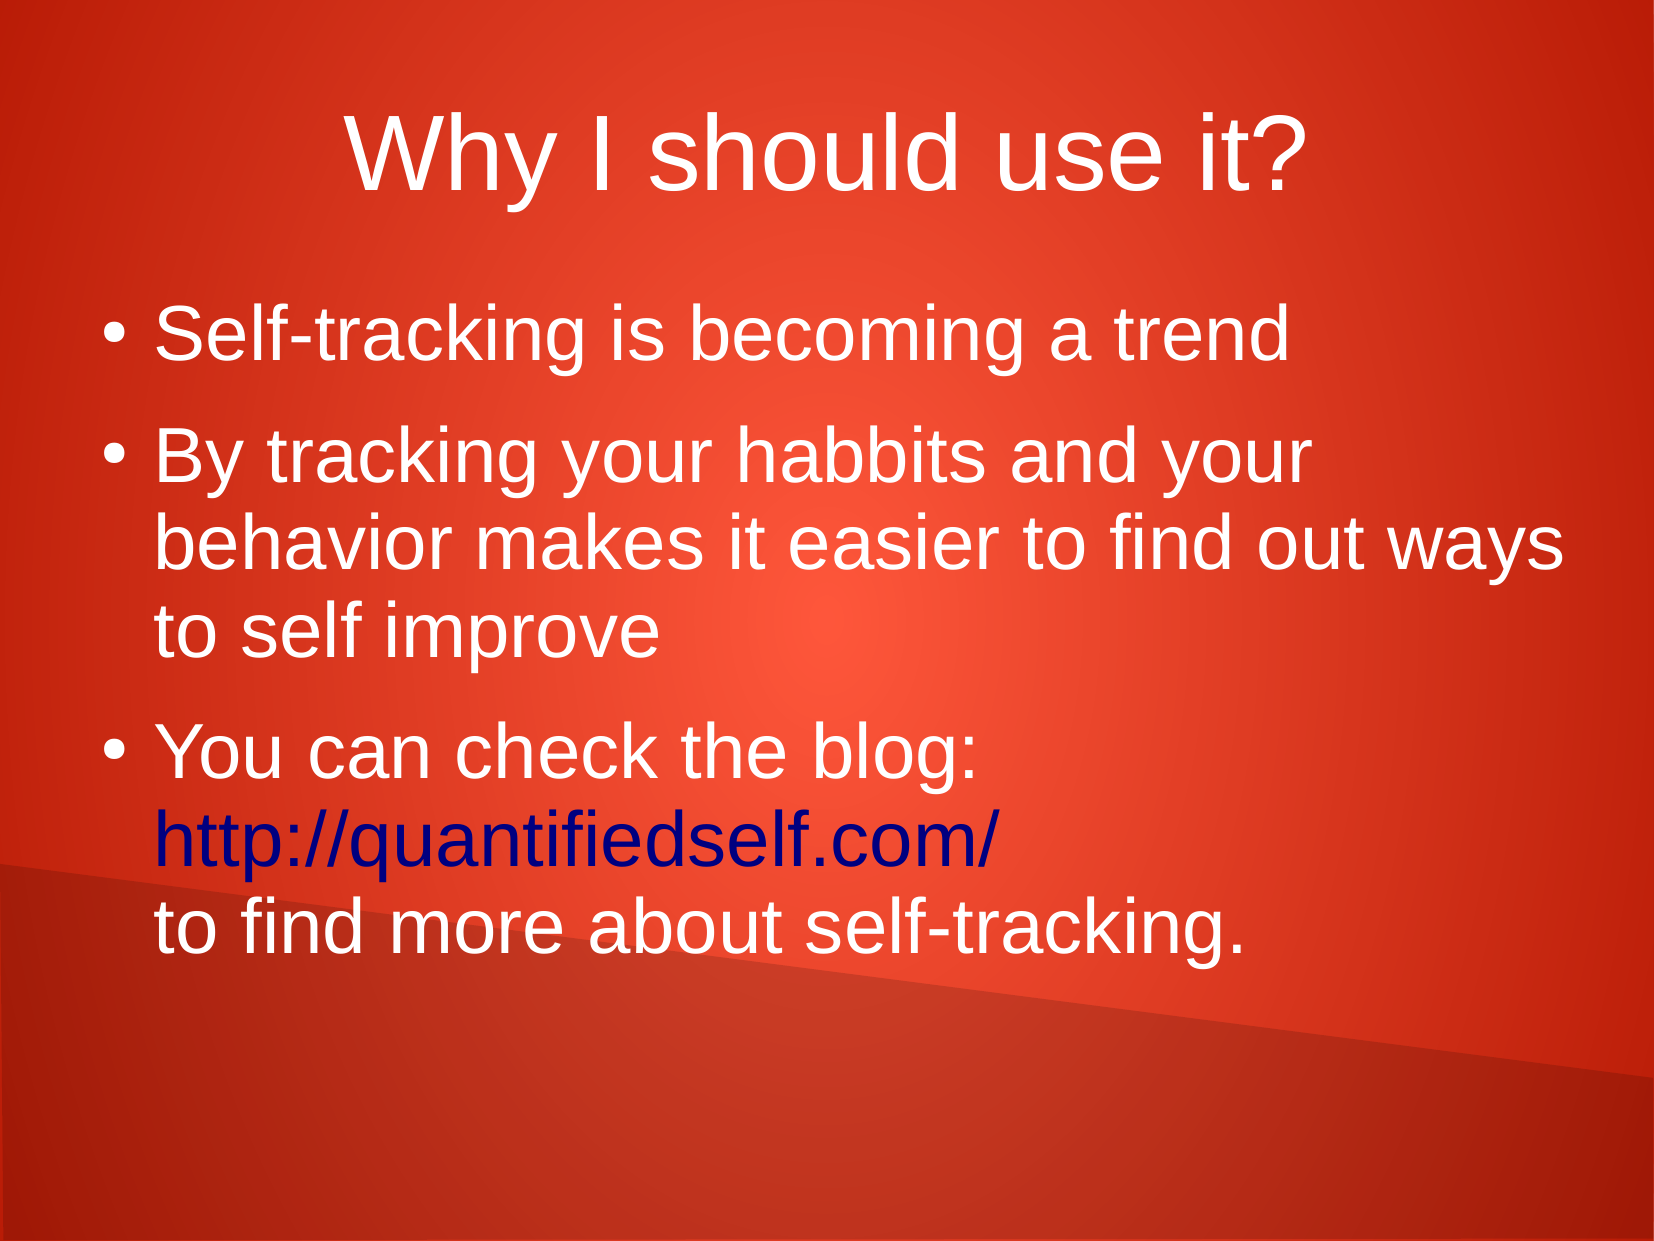

# Why I should use it?
Self-tracking is becoming a trend
By tracking your habbits and your behavior makes it easier to find out ways to self improve
You can check the blog: http://quantifiedself.com/
to find more about self-tracking.